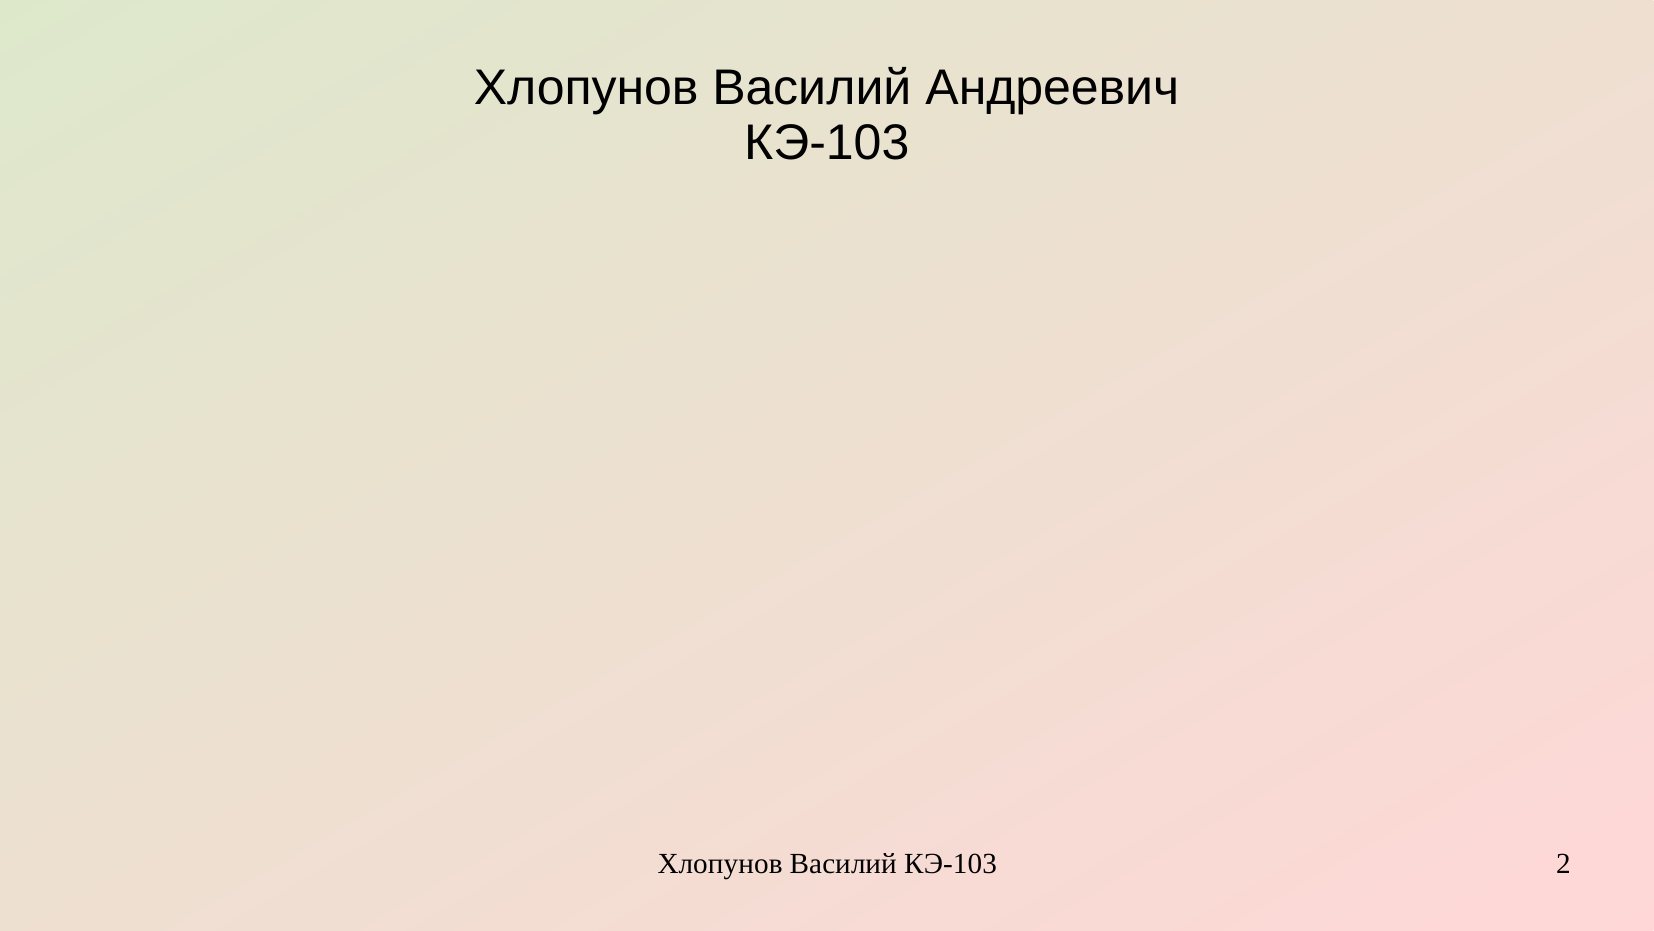

# Хлопунов Василий Андреевич КЭ-103
Хлопунов Василий КЭ-103
2